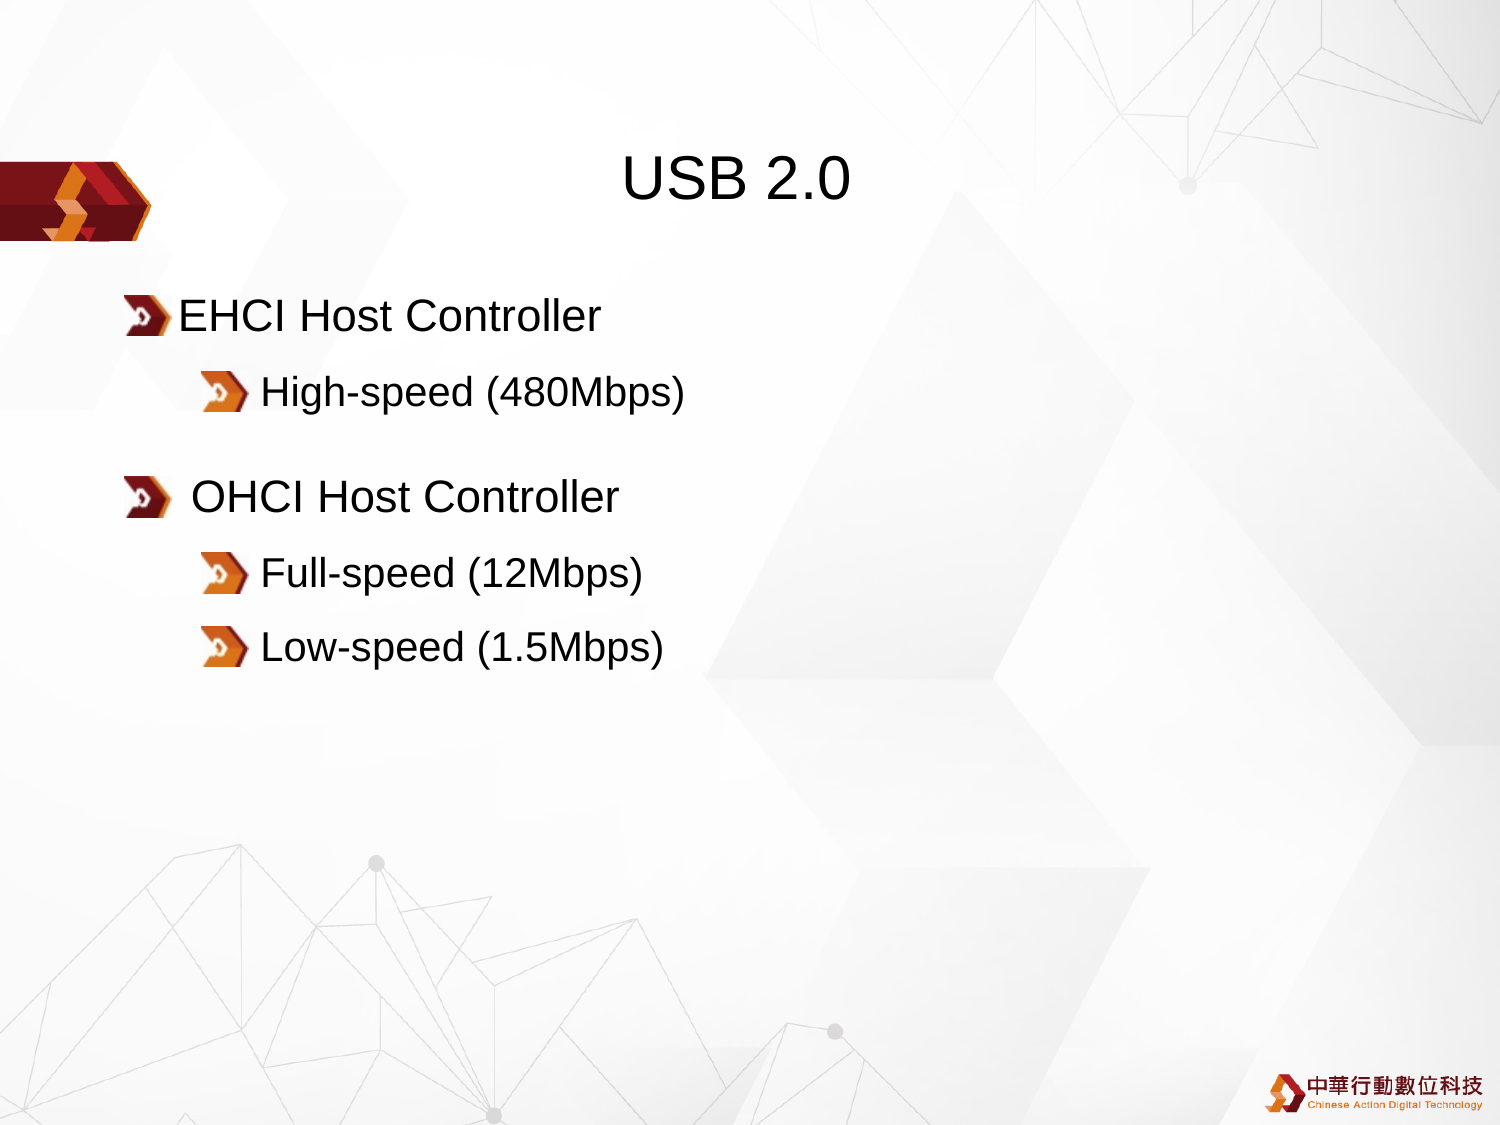

# USB 2.0
EHCI Host Controller
 High-speed (480Mbps)
 OHCI Host Controller
 Full-speed (12Mbps)
 Low-speed (1.5Mbps)